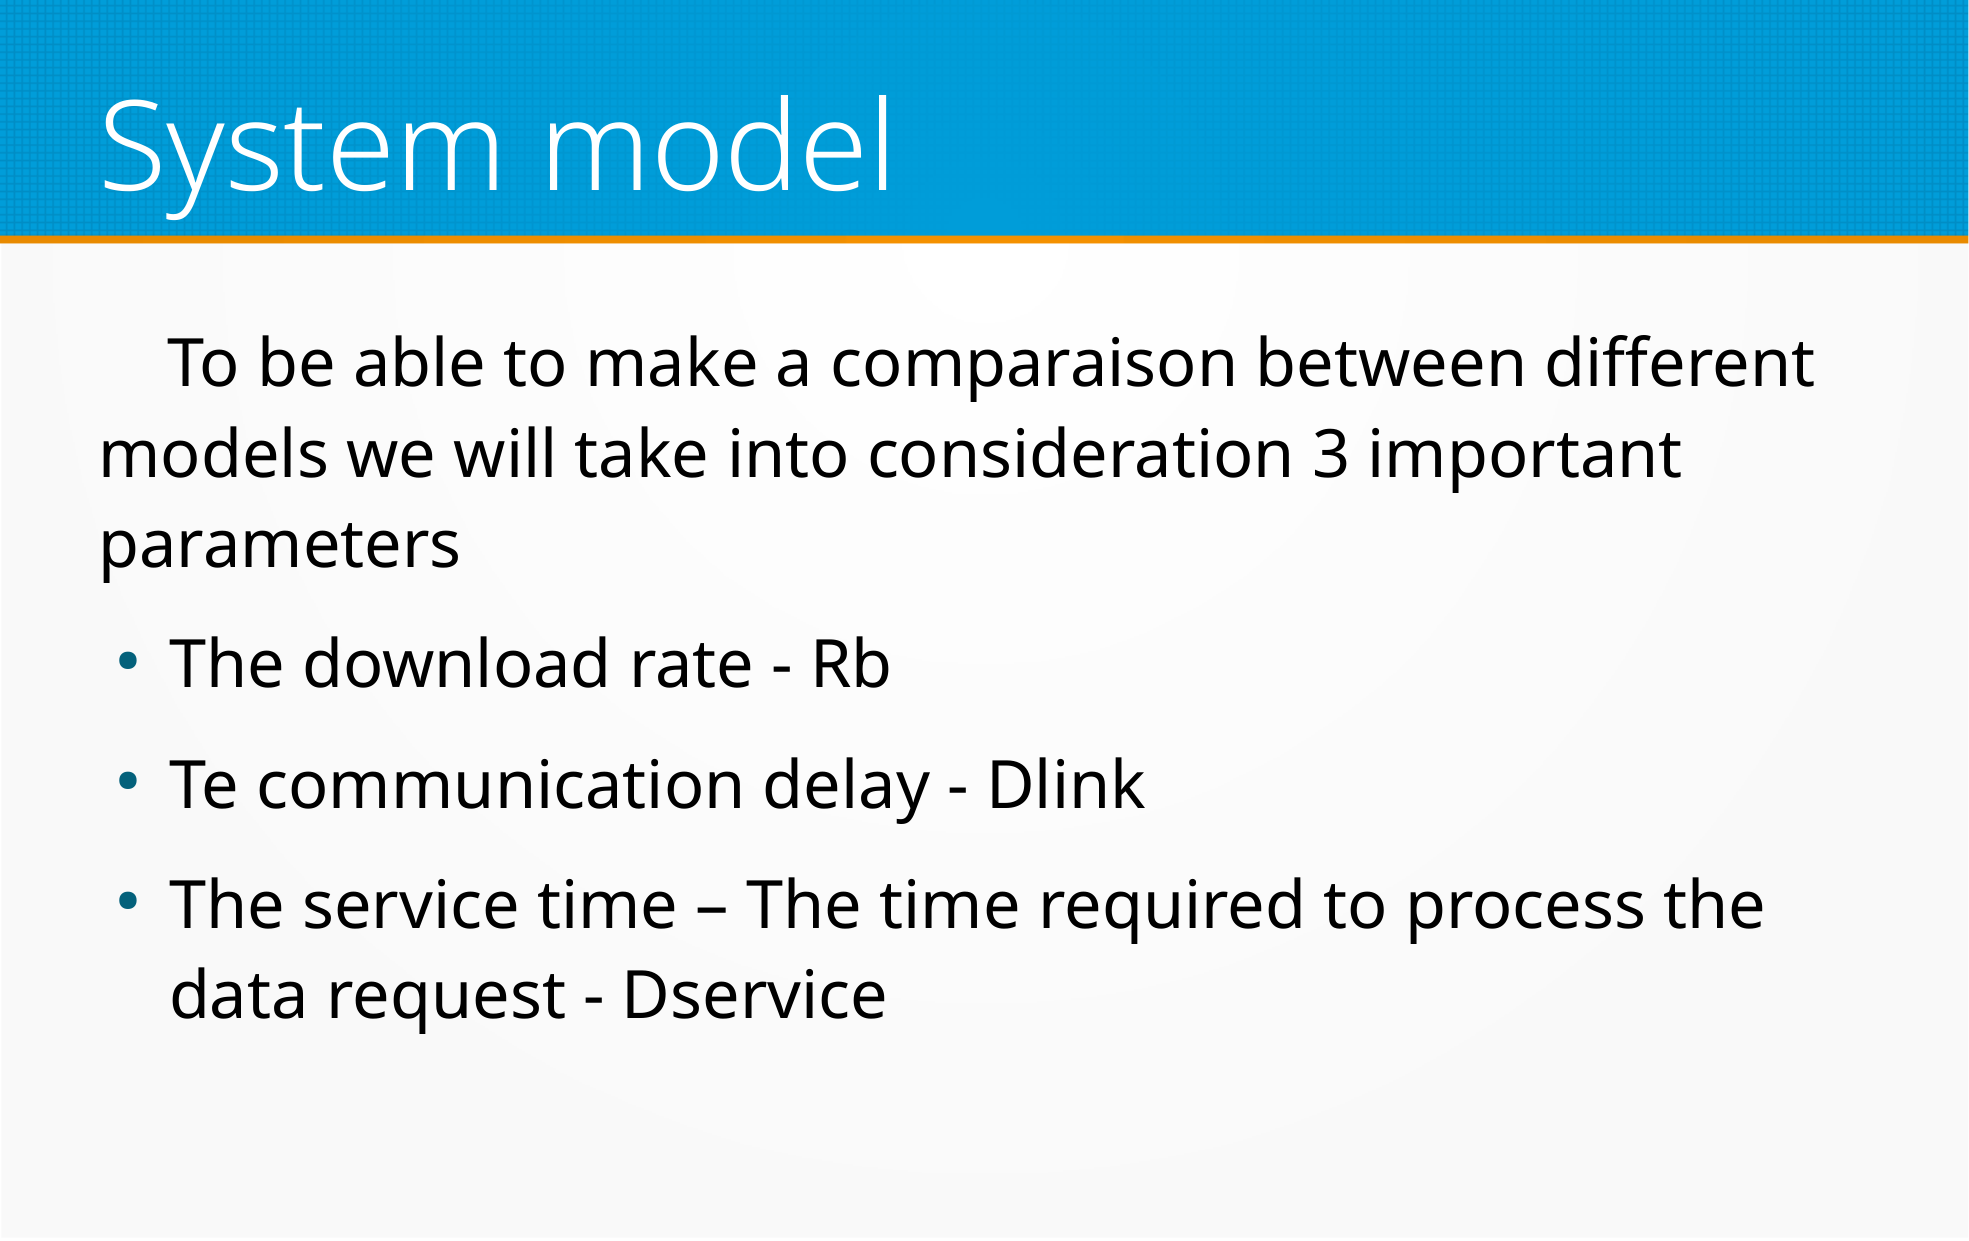

# System model
 To be able to make a comparaison between different models we will take into consideration 3 important parameters
The download rate - Rb
Te communication delay - Dlink
The service time – The time required to process the data request - Dservice